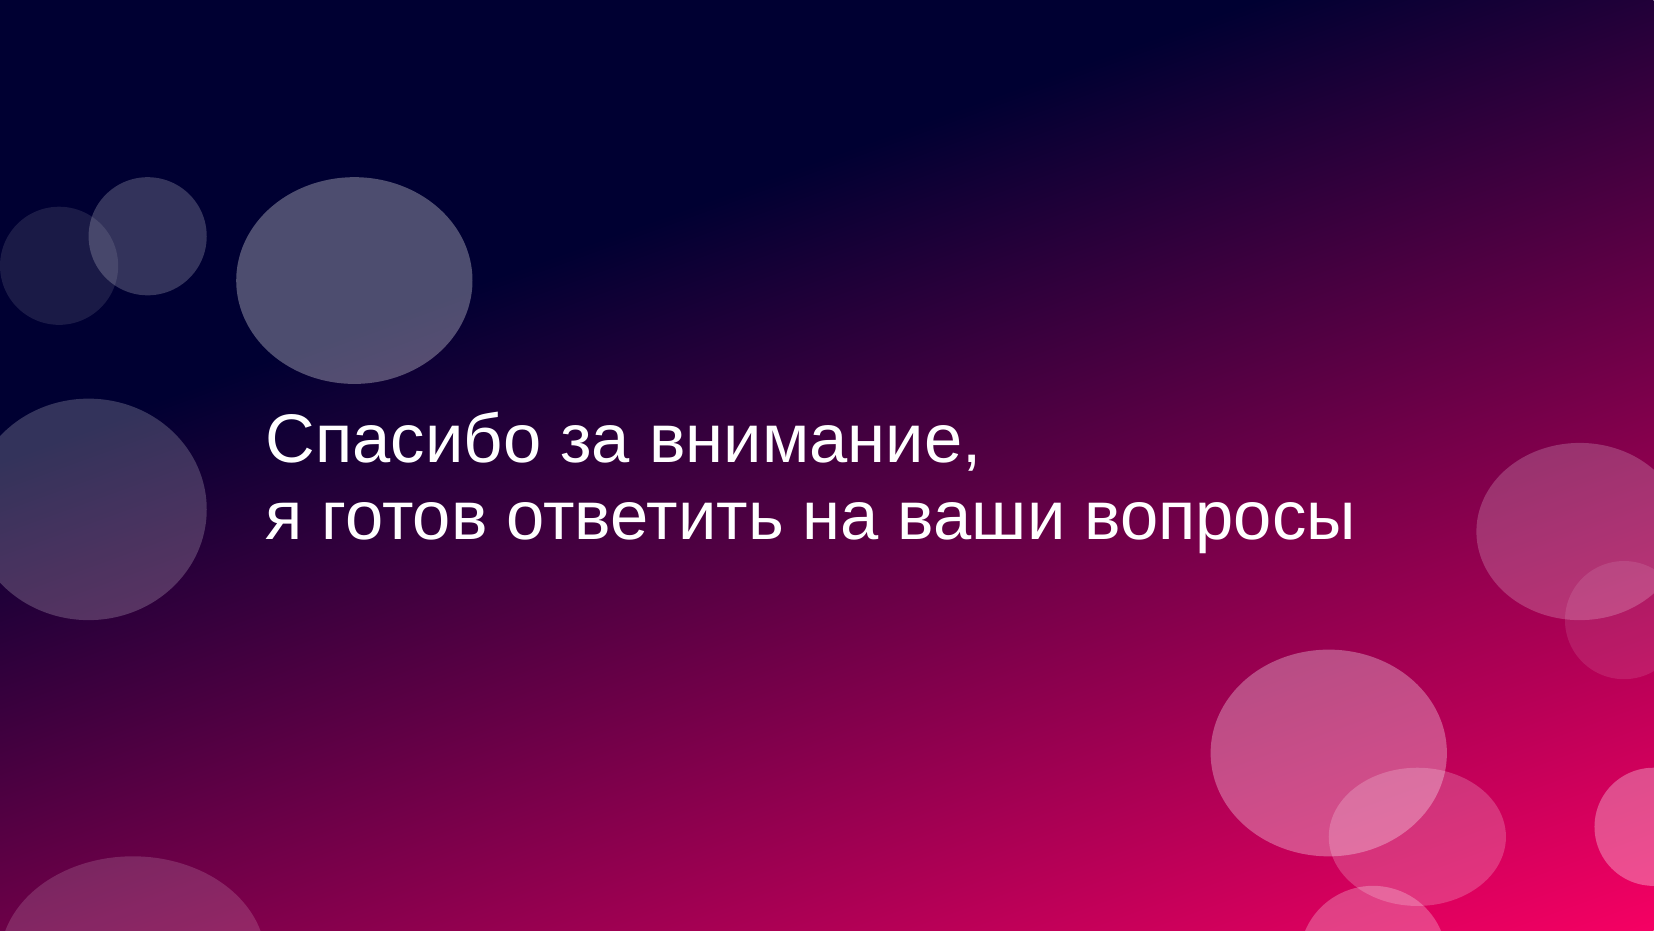

# Спасибо за внимание, я готов ответить на ваши вопросы